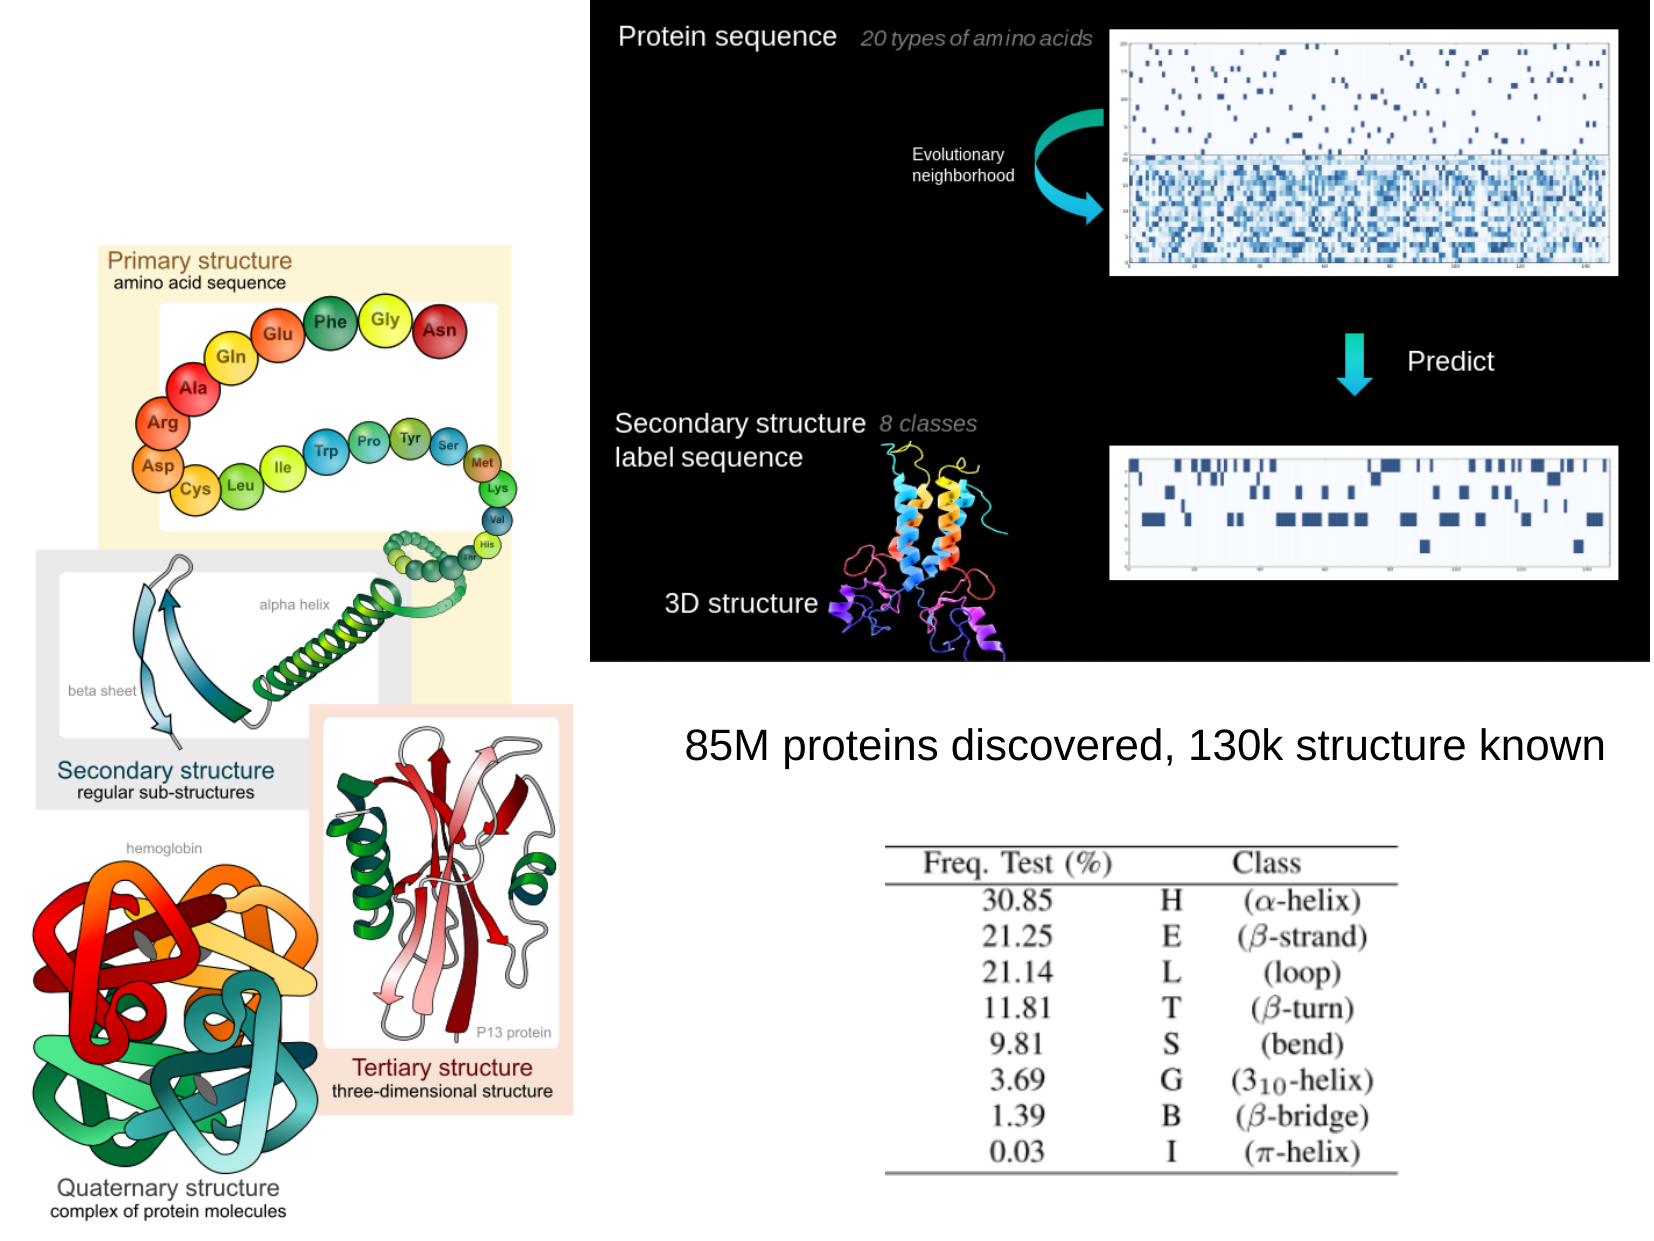

#
85M proteins discovered, 130k structure known